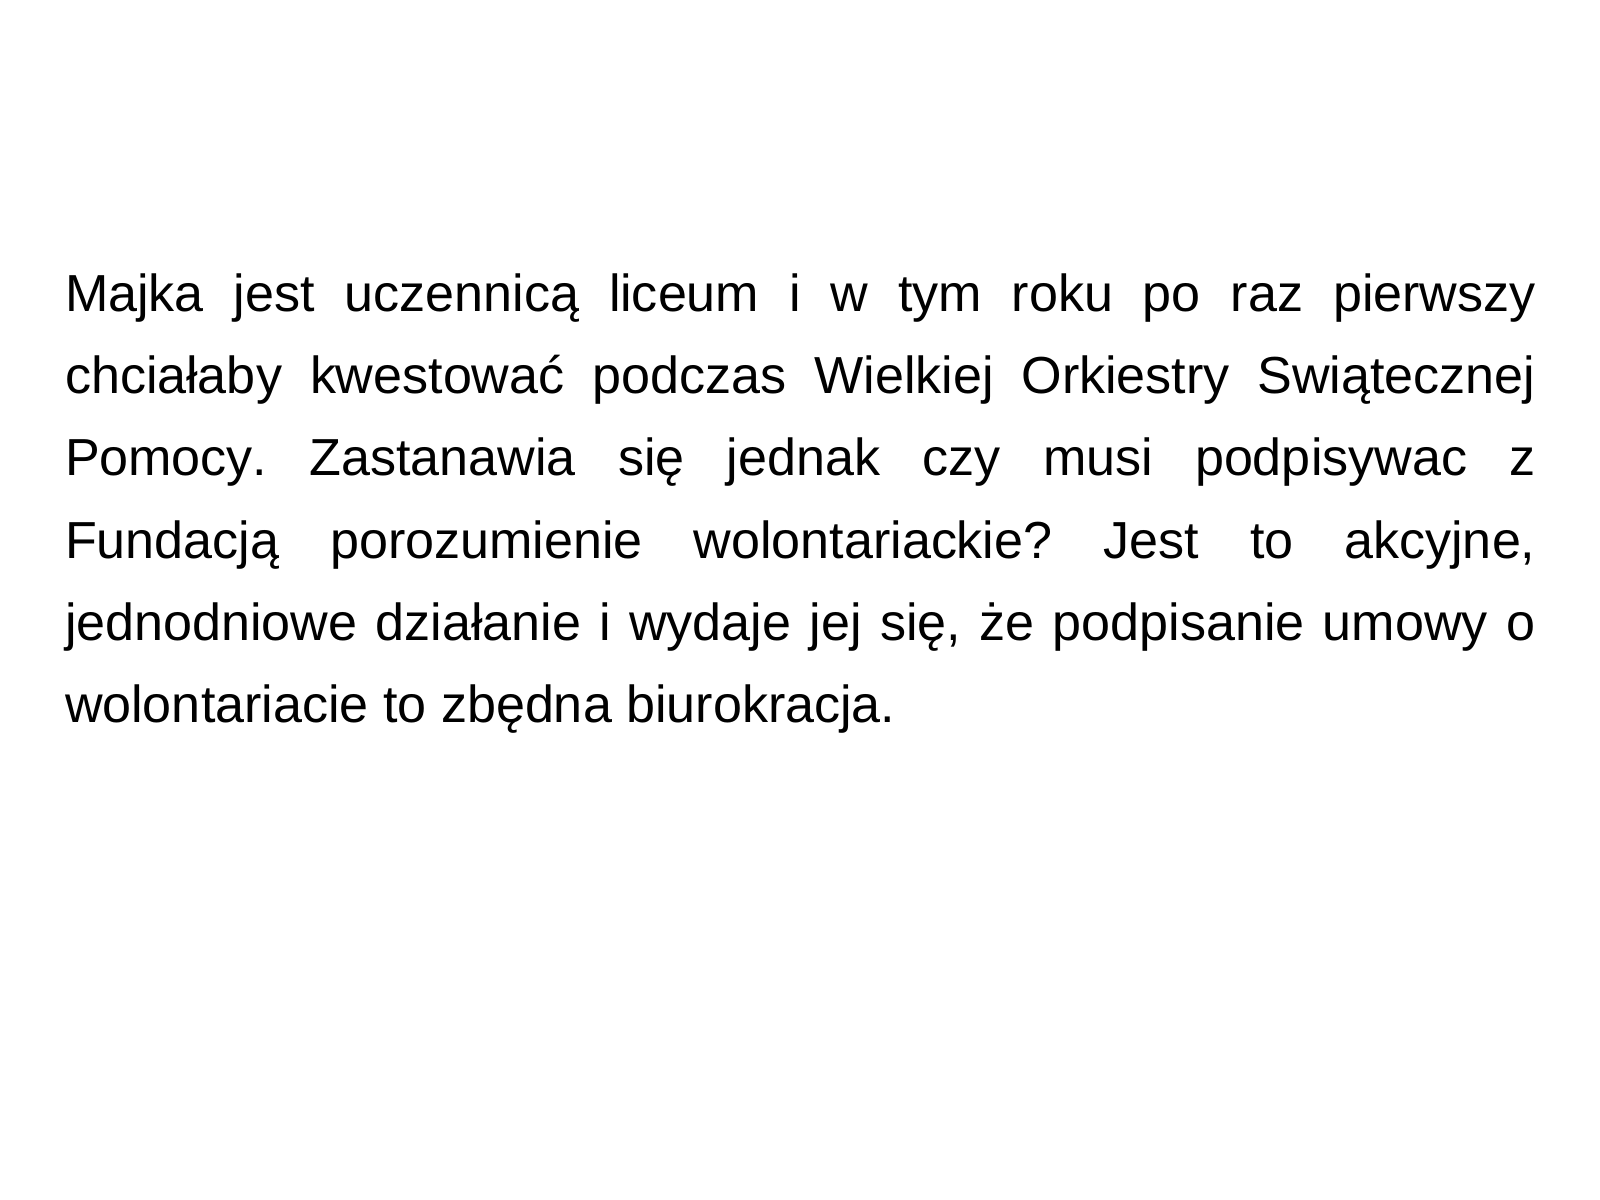

Majka jest uczennicą liceum i w tym roku po raz pierwszy chciałaby kwestować podczas Wielkiej Orkiestry Swiątecznej Pomocy. Zastanawia się jednak czy musi podpisywac z Fundacją porozumienie wolontariackie? Jest to akcyjne, jednodniowe działanie i wydaje jej się, że podpisanie umowy o wolontariacie to zbędna biurokracja.